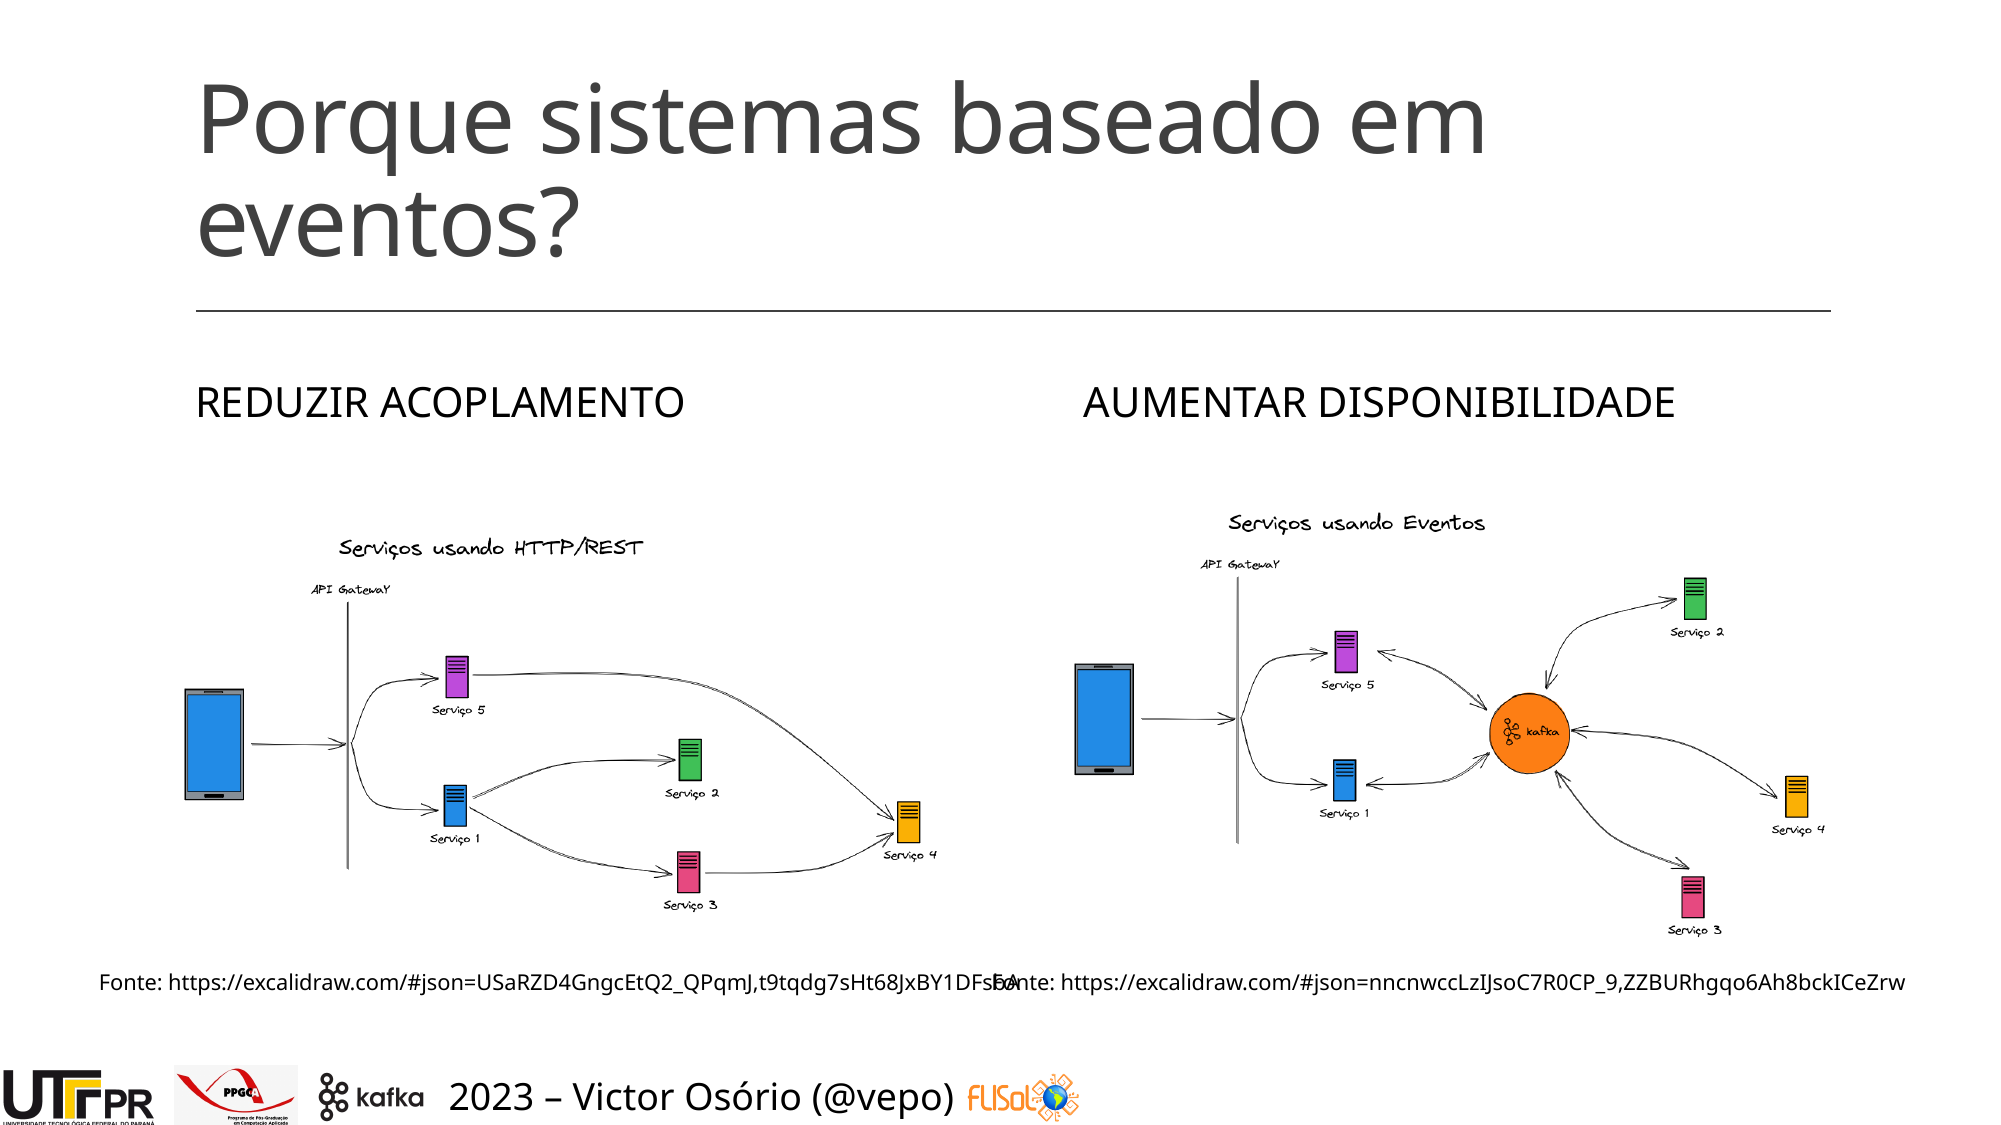

# Porque sistemas baseado em eventos?
Reduzir acoplamento
Aumentar disponibilidade
Fonte: https://excalidraw.com/#json=USaRZD4GngcEtQ2_QPqmJ,t9tqdg7sHt68JxBY1DFsbA
Fonte: https://excalidraw.com/#json=nncnwccLzIJsoC7R0CP_9,ZZBURhgqo6Ah8bckICeZrw